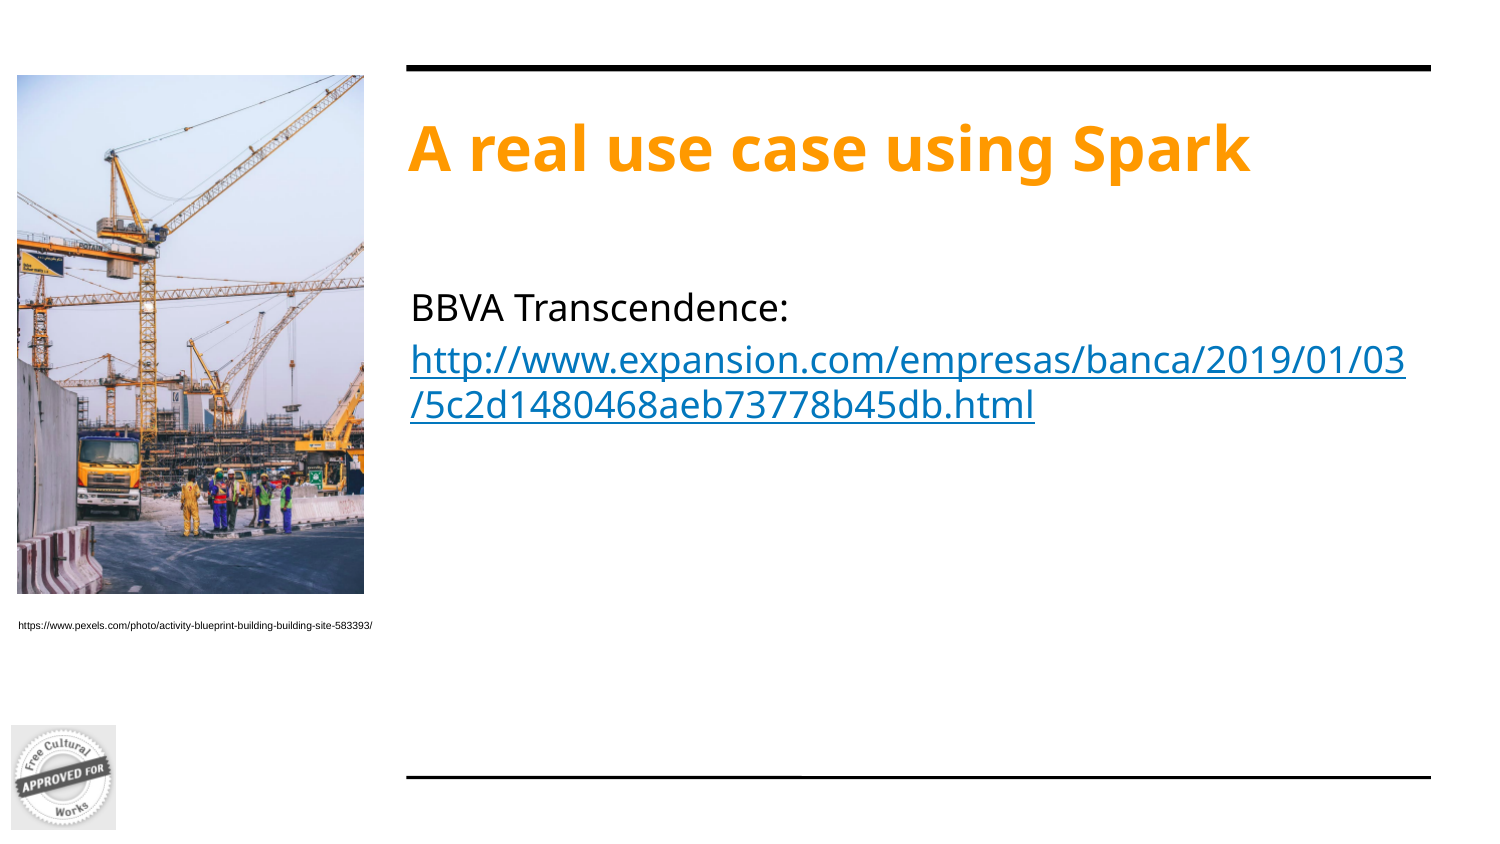

# A real use case using Spark
BBVA Transcendence: http://www.expansion.com/empresas/banca/2019/01/03/5c2d1480468aeb73778b45db.html
https://www.pexels.com/photo/activity-blueprint-building-building-site-583393/